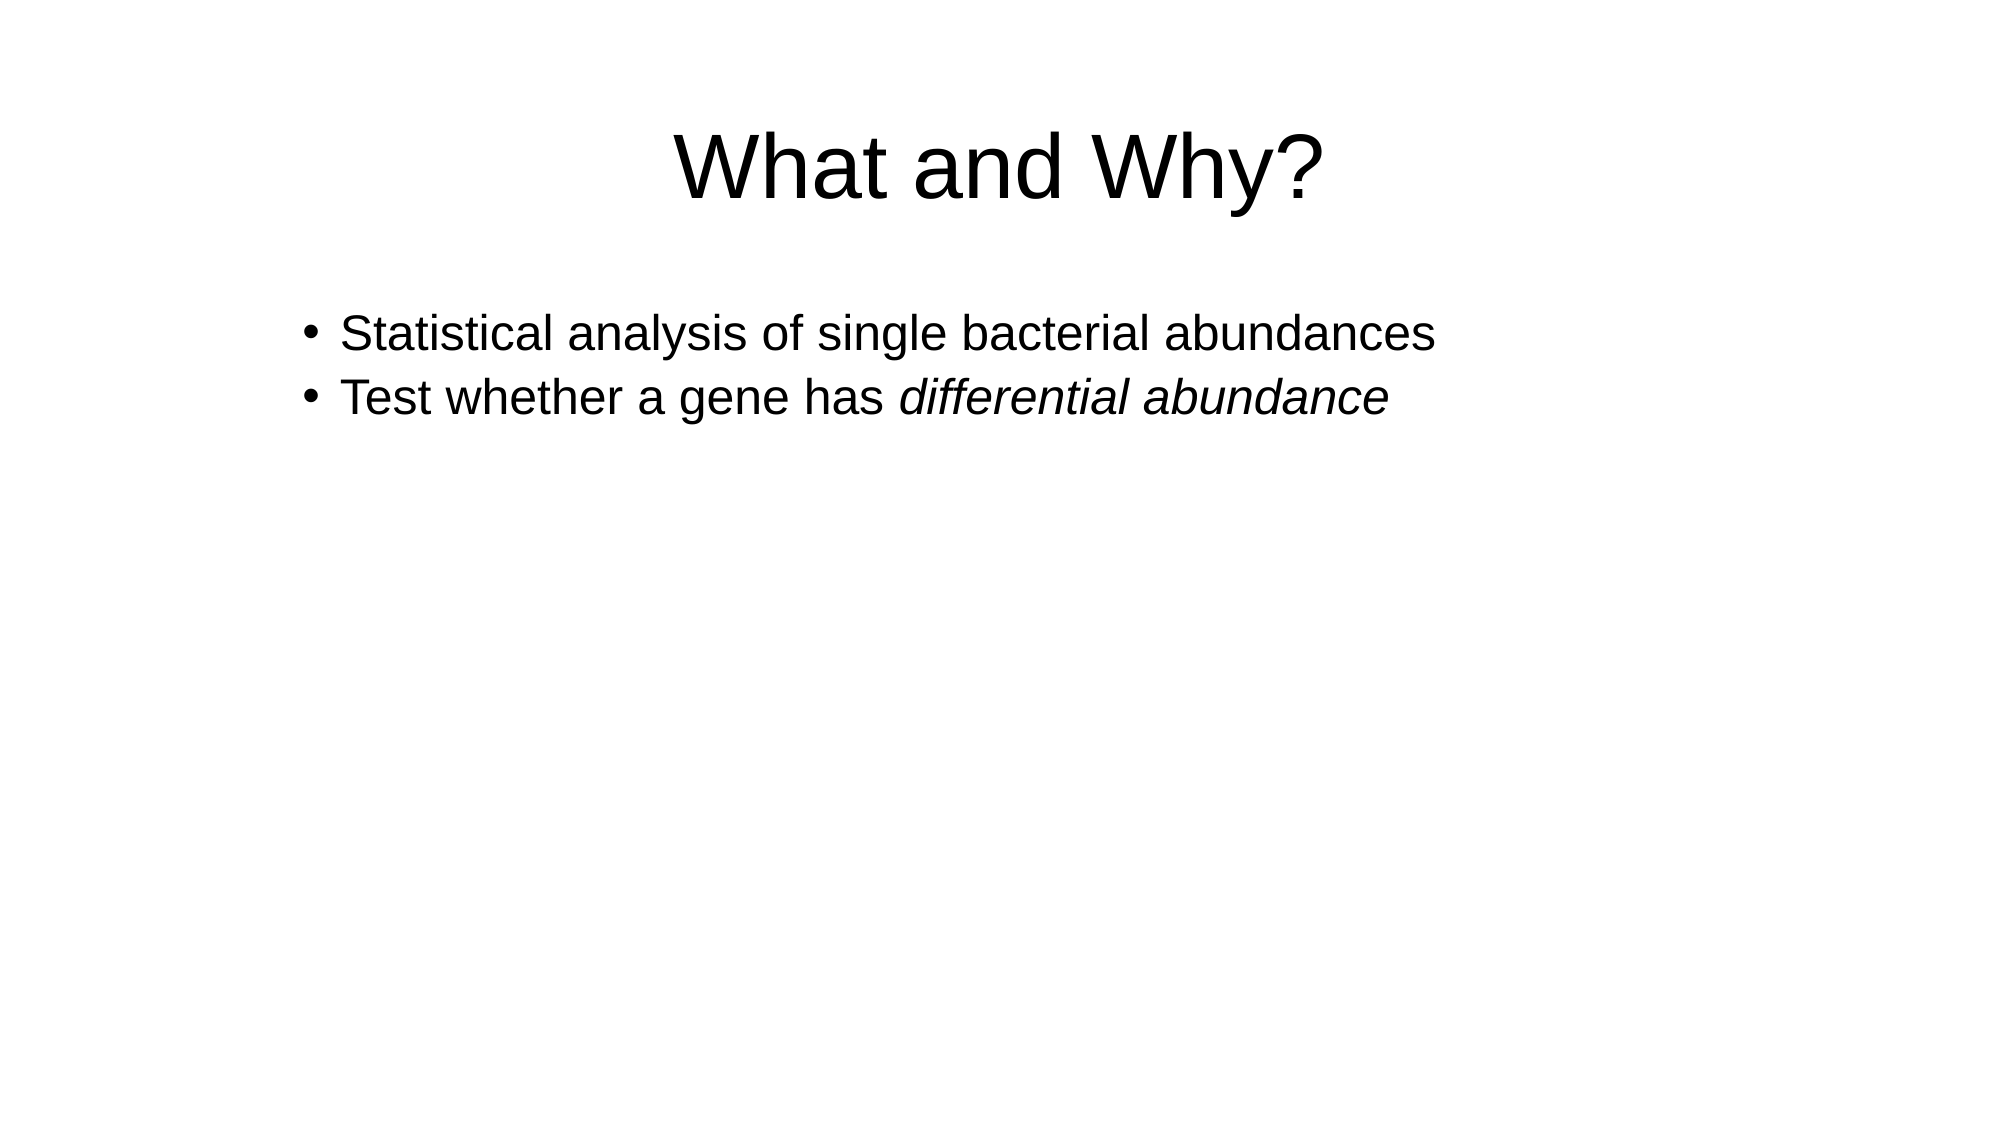

# What and Why?
Statistical analysis of single bacterial abundances
Test whether a gene has differential abundance